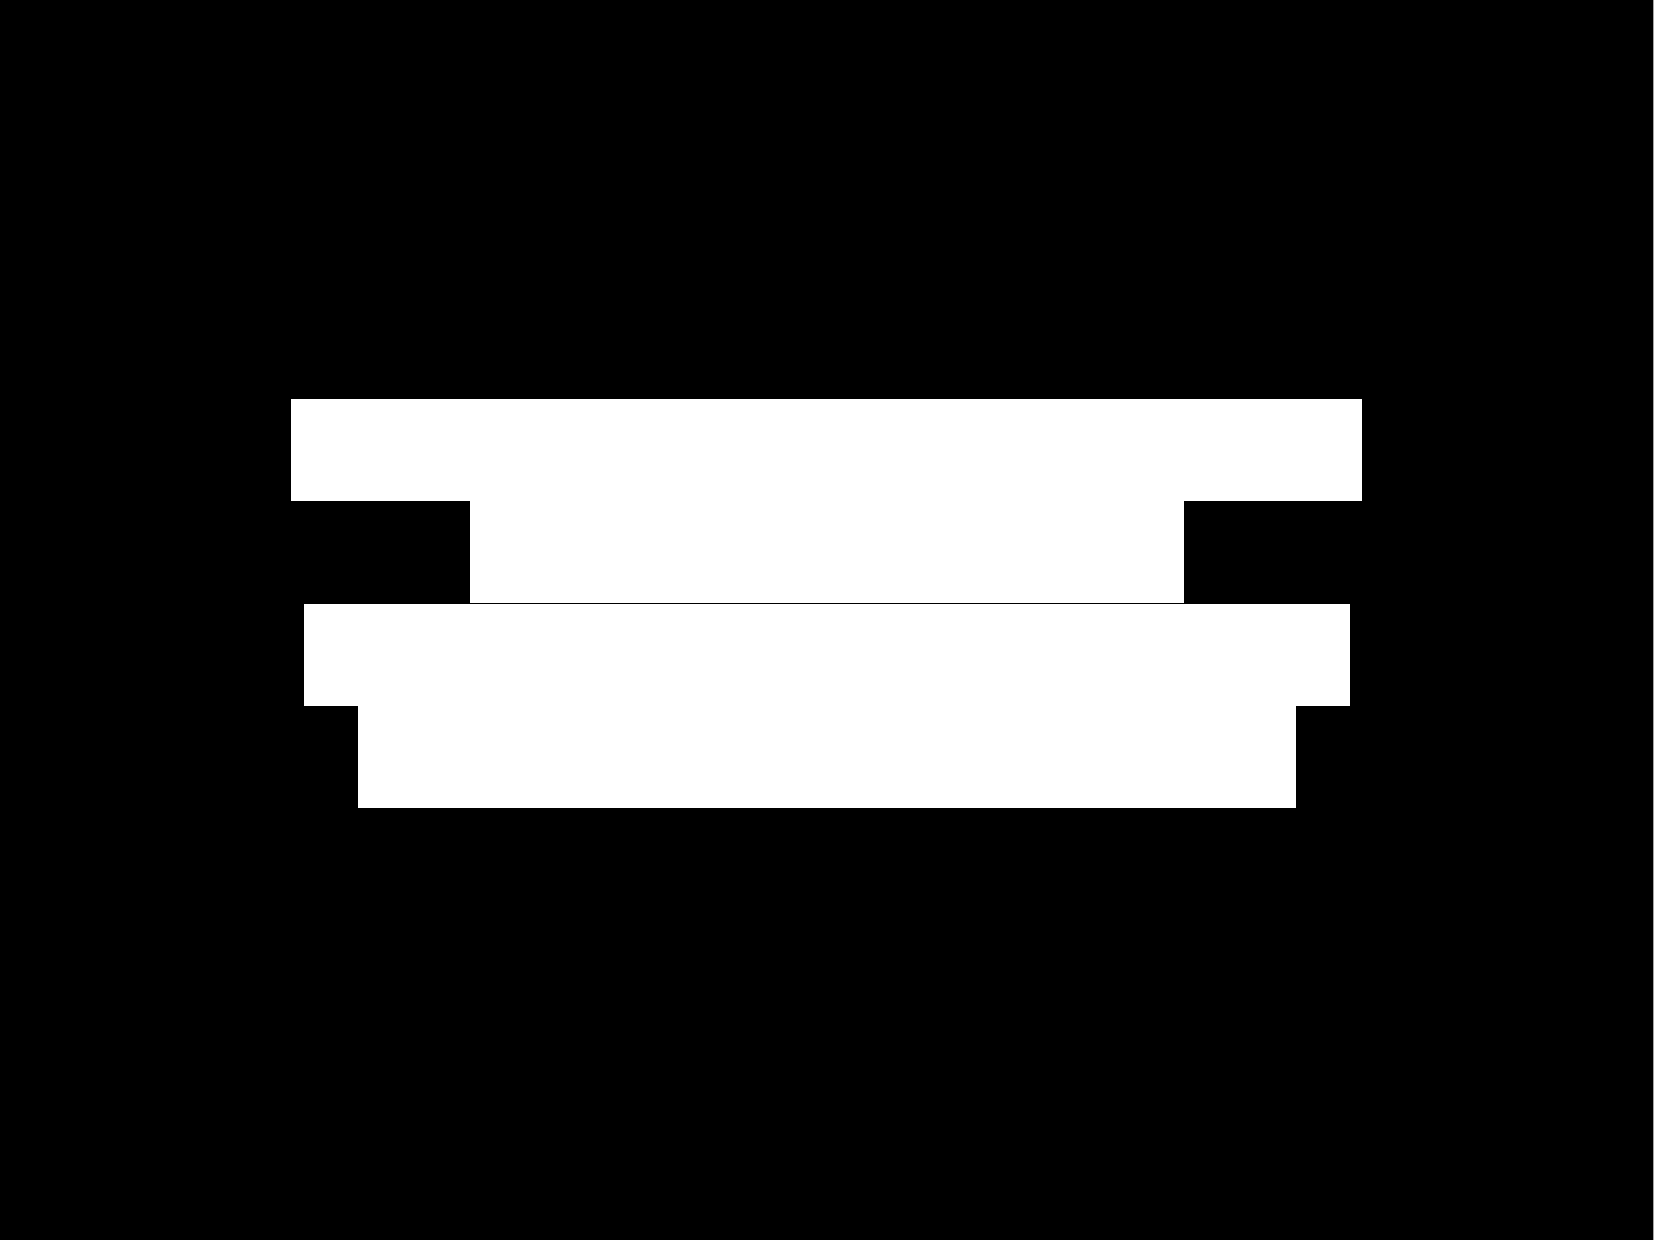

# Amar como a mim mesmo
 a quem me odiar
Usar as minhas mãos pra
 outras mãos abençoar